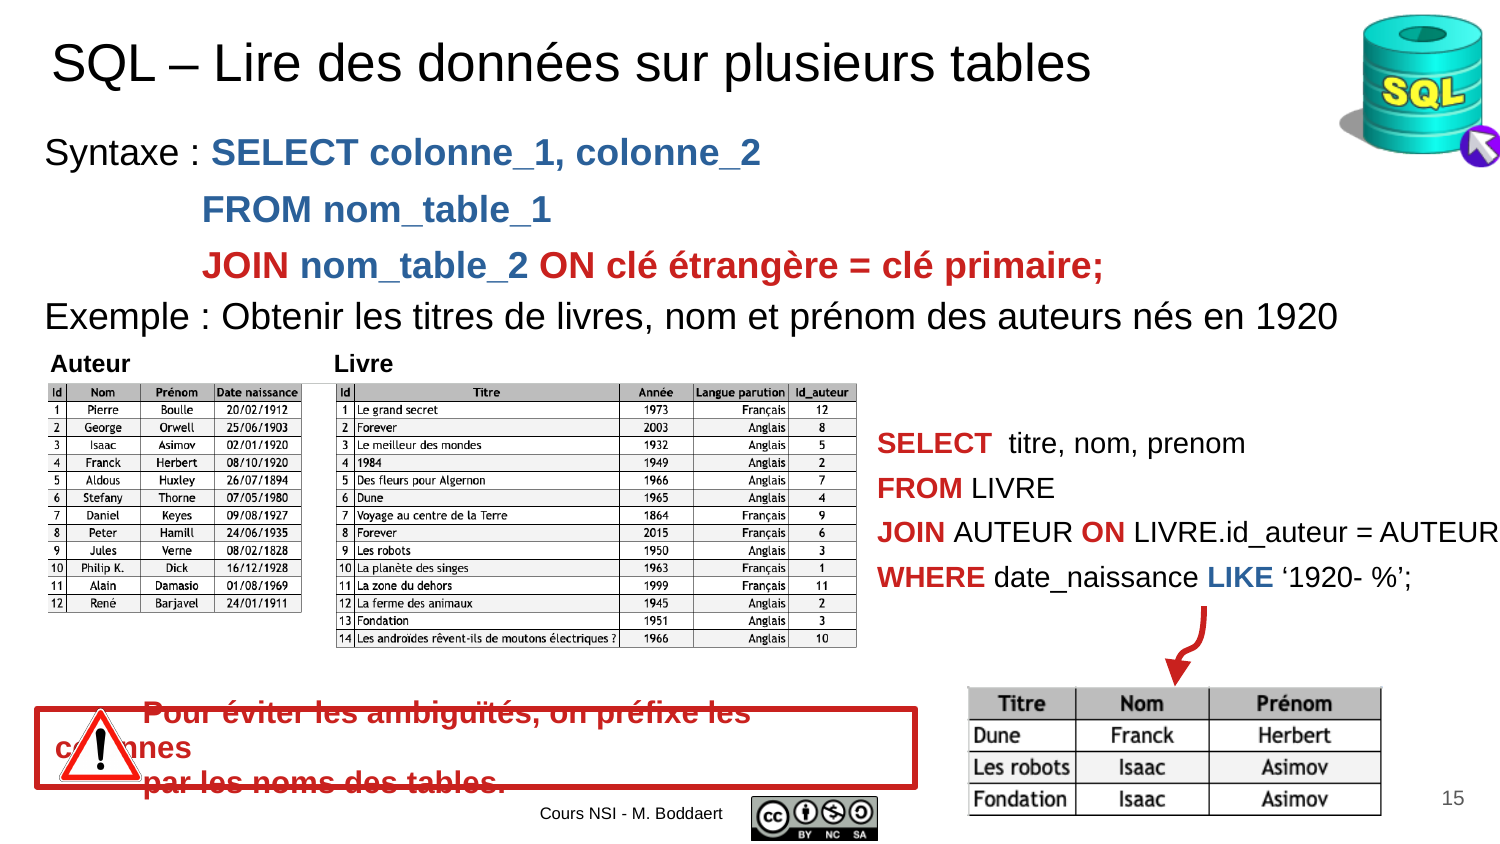

# SQL – Lire des données sur plusieurs tables
Syntaxe : SELECT colonne_1, colonne_2
 FROM nom_table_1
 JOIN nom_table_2 ON clé étrangère = clé primaire;
Exemple : Obtenir les titres de livres, nom et prénom des auteurs nés en 1920
Auteur
Livre
SELECT titre, nom, prenom
FROM LIVRE
JOIN AUTEUR ON LIVRE.id_auteur = AUTEUR.id
WHERE date_naissance LIKE ‘1920- %’;
 Pour éviter les ambiguïtés, on préfixe les colonnes
 par les noms des tables.